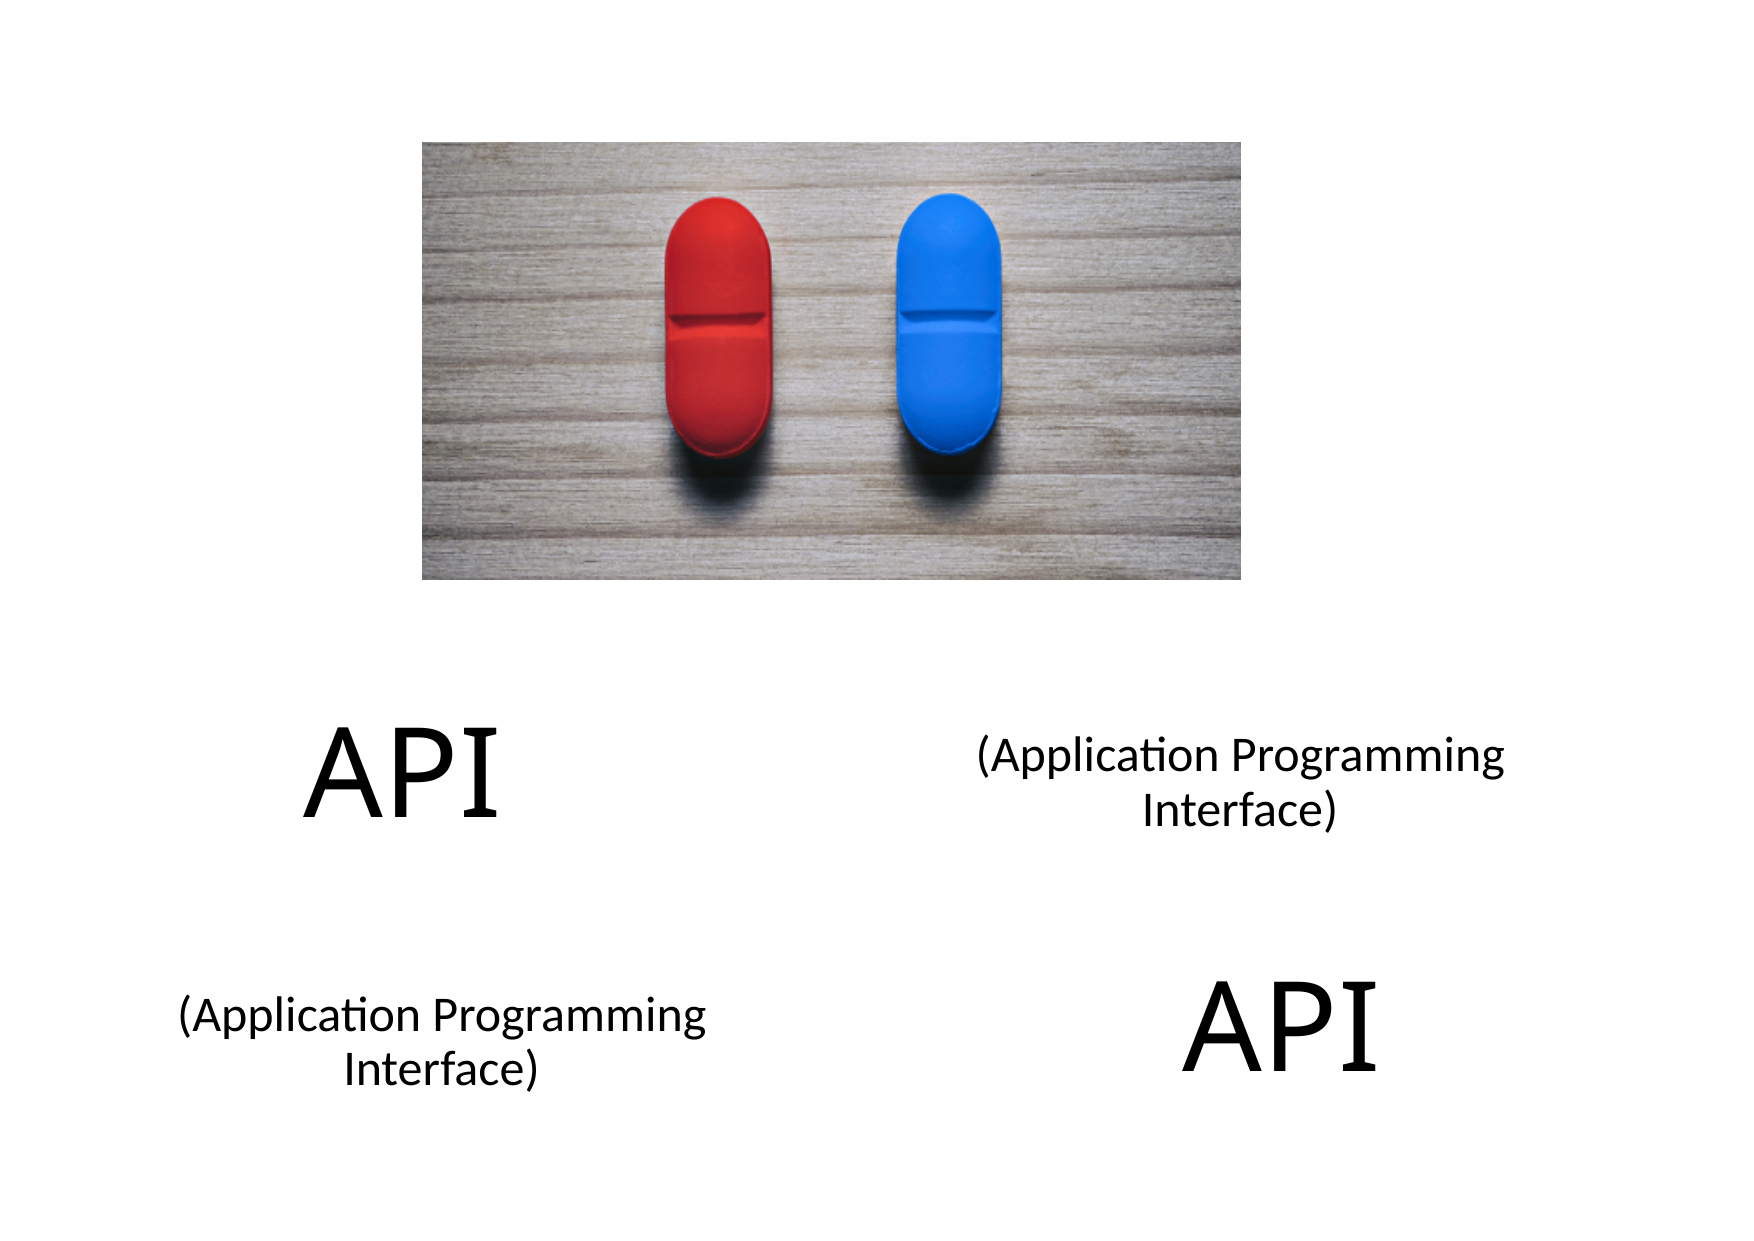

# API
API
(Application Programming Interface)
(Application Programming Interface)